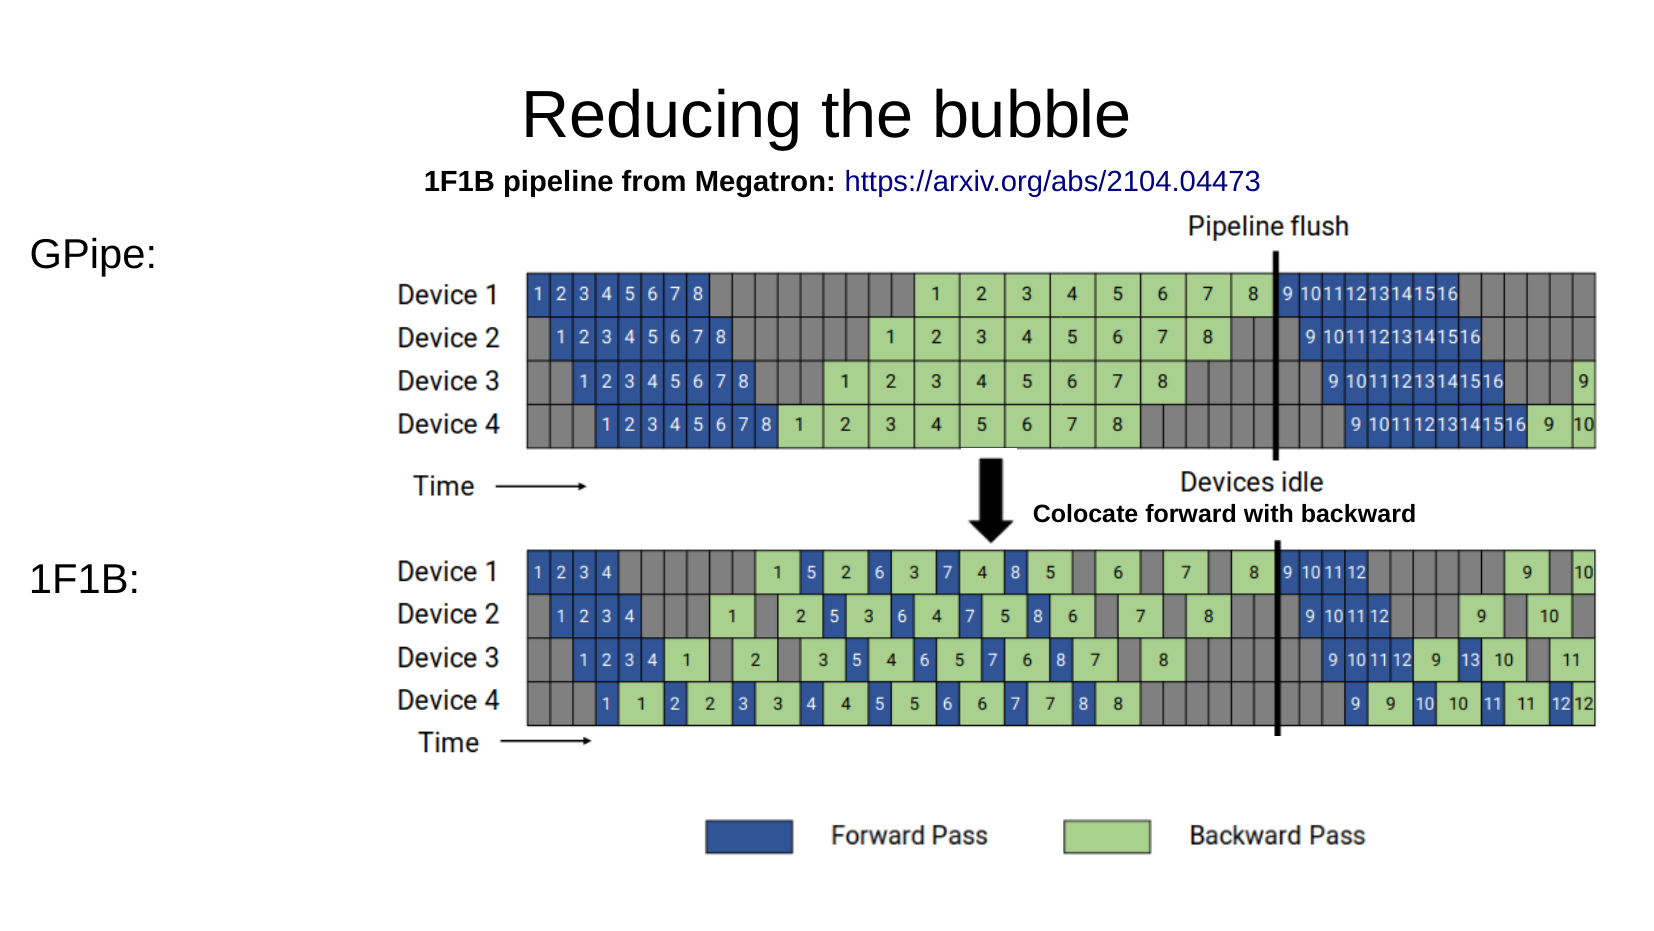

# Reducing the bubble
1F1B pipeline from Megatron: https://arxiv.org/abs/2104.04473
GPipe:
Colocate forward with backward
1F1B: